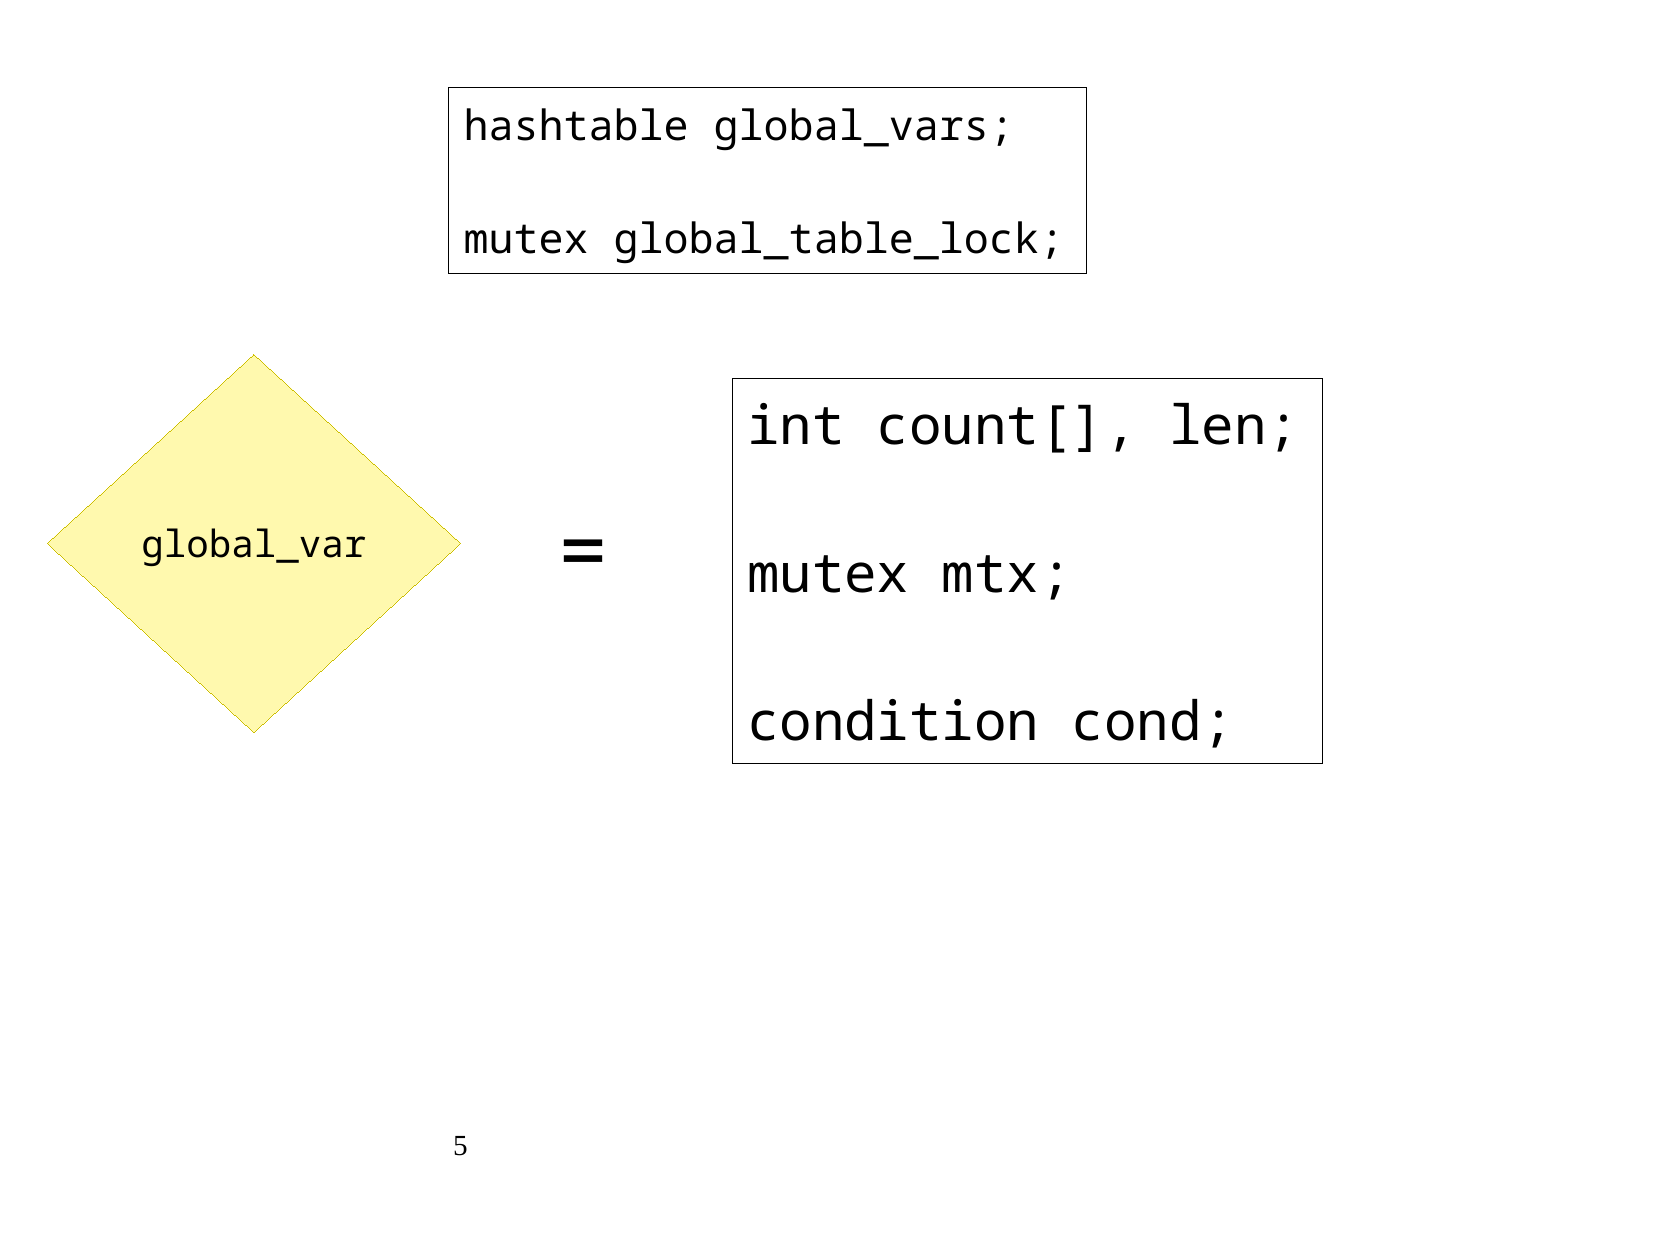

hashtable global_vars;
mutex global_table_lock;
global_var
int count[], len;
mutex mtx;
condition cond;
=
5